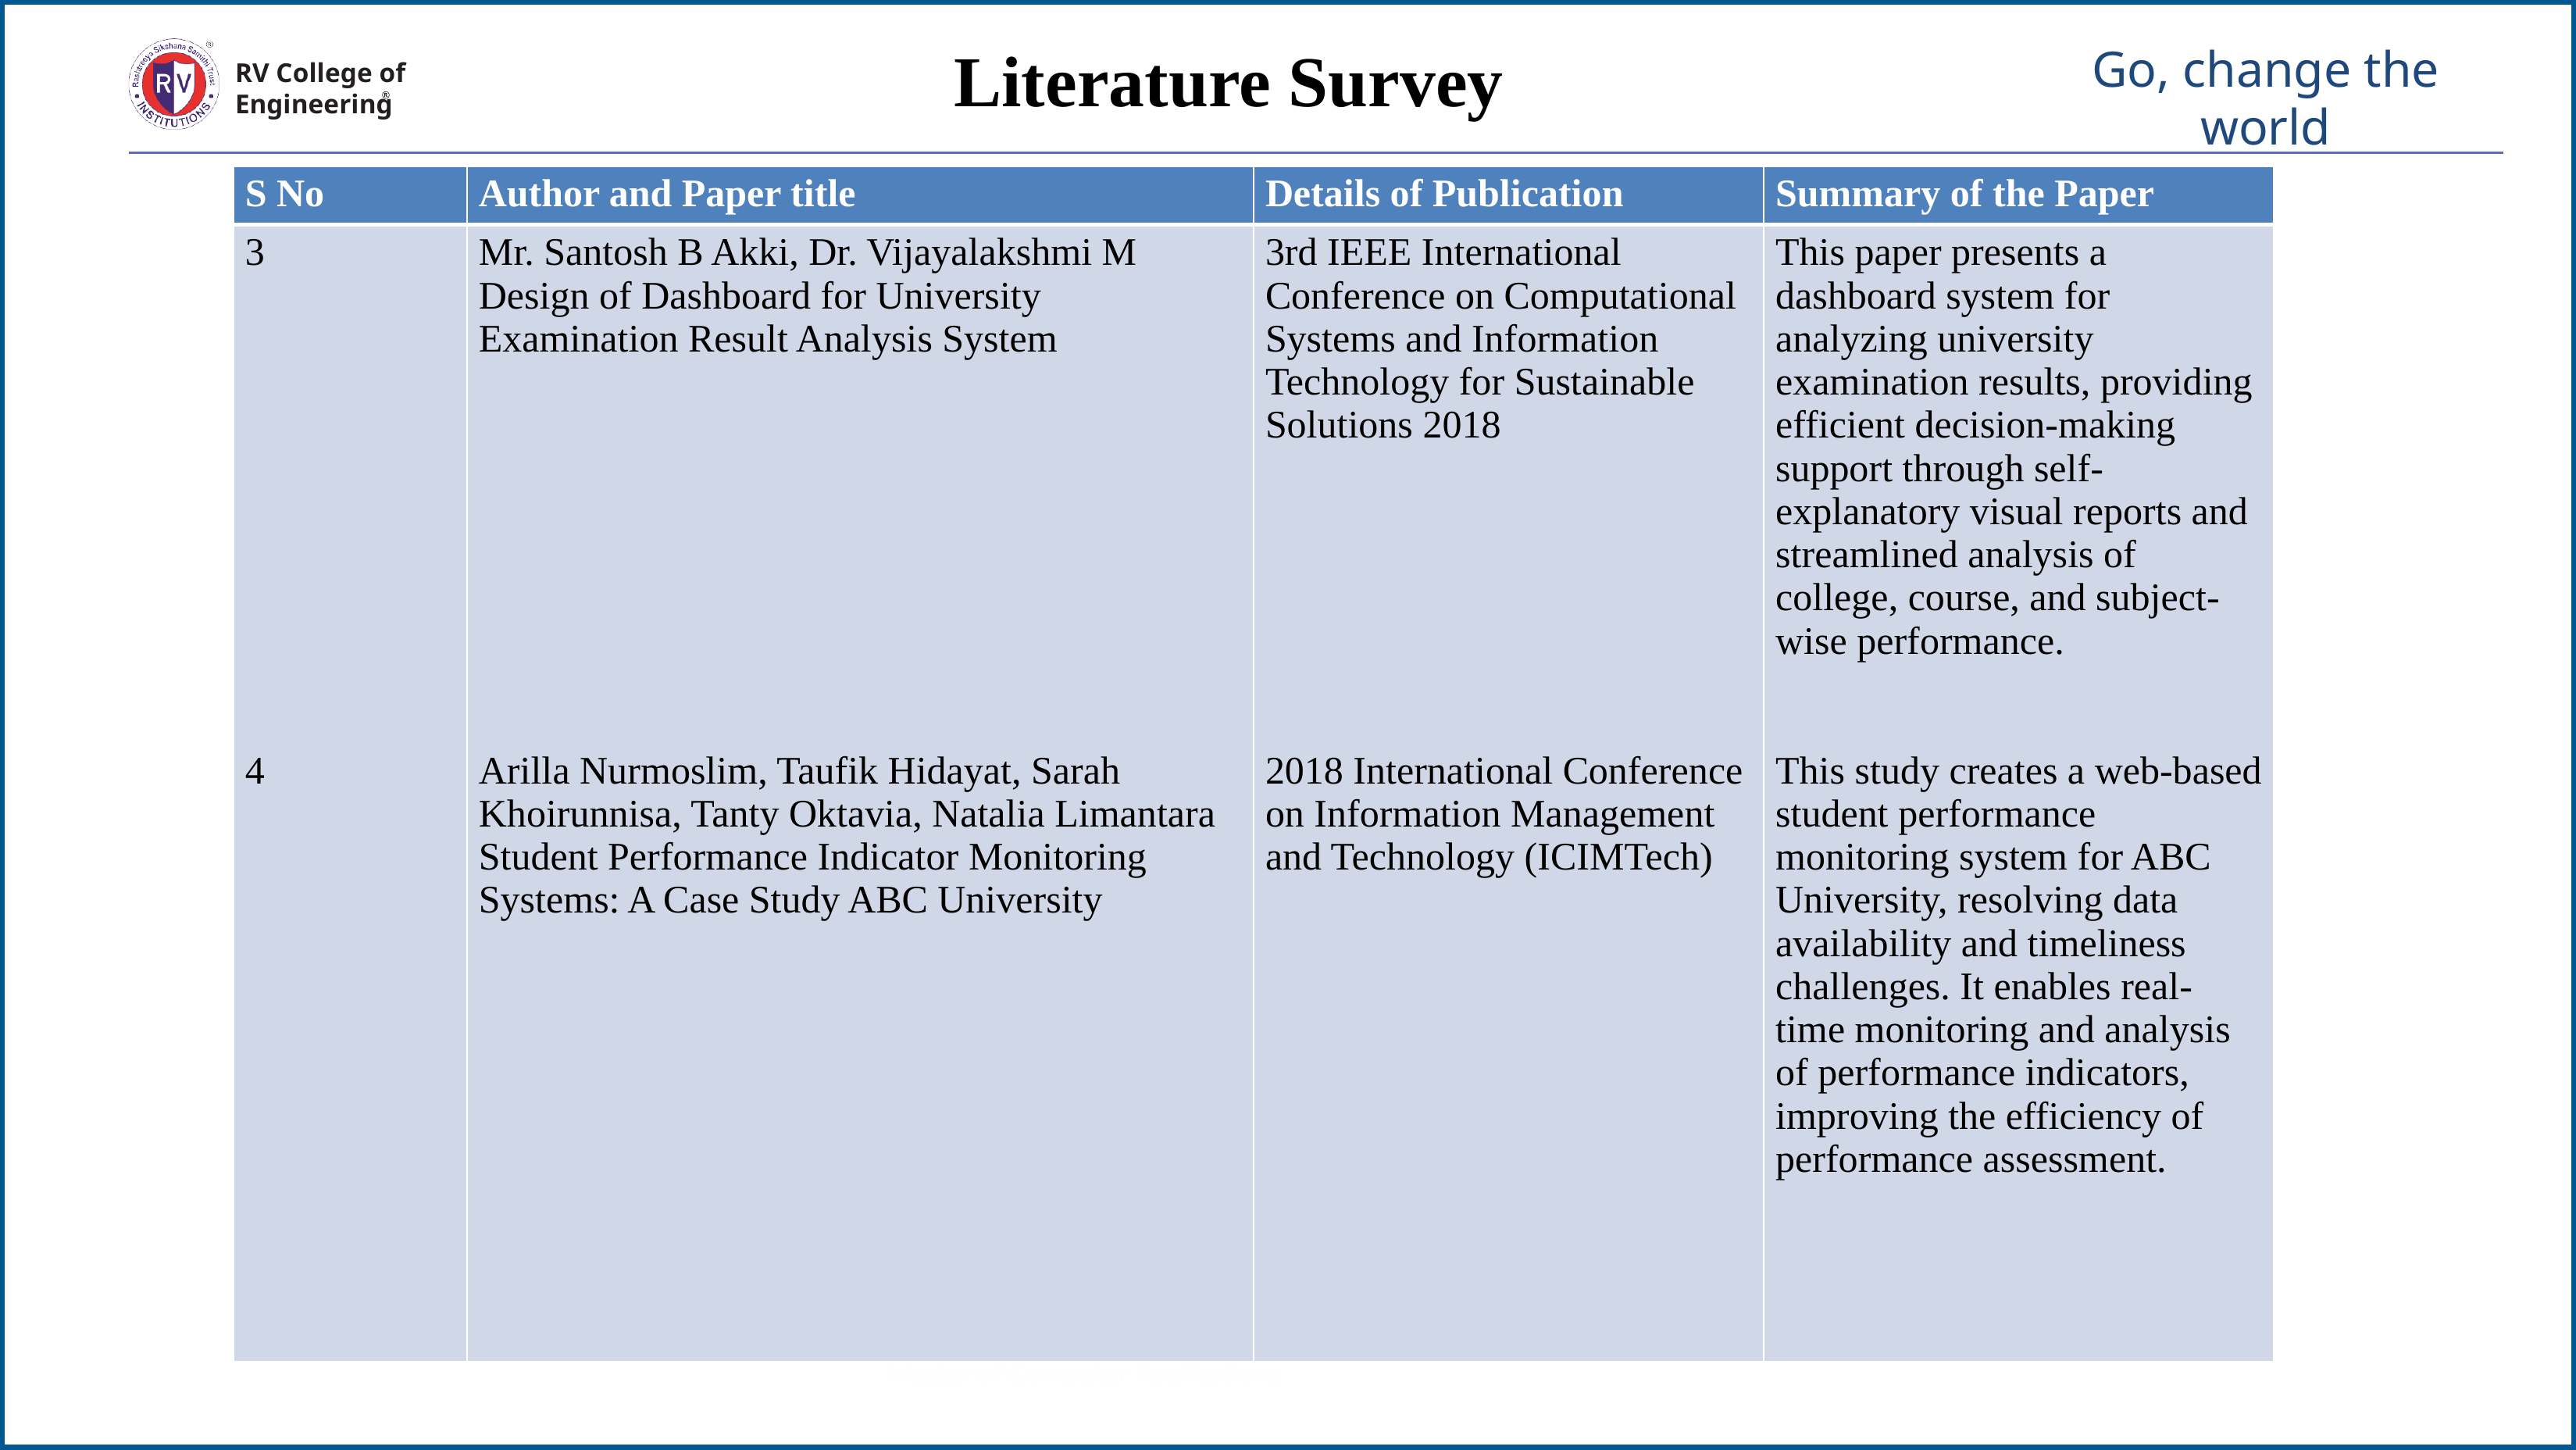

Literature Survey
# Go, change the world
RV College of
Engineering
| S No | Author and Paper title | Details of Publication | Summary of the Paper |
| --- | --- | --- | --- |
| 3 4 | Mr. Santosh B Akki, Dr. Vijayalakshmi M Design of Dashboard for University Examination Result Analysis System Arilla Nurmoslim, Taufik Hidayat, Sarah Khoirunnisa, Tanty Oktavia, Natalia Limantara Student Performance Indicator Monitoring Systems: A Case Study ABC University | 3rd IEEE International Conference on Computational Systems and Information Technology for Sustainable Solutions 2018 2018 International Conference on Information Management and Technology (ICIMTech) | This paper presents a dashboard system for analyzing university examination results, providing efficient decision-making support through self-explanatory visual reports and streamlined analysis of college, course, and subject-wise performance. This study creates a web-based student performance monitoring system for ABC University, resolving data availability and timeliness challenges. It enables real-time monitoring and analysis of performance indicators, improving the efficiency of performance assessment. |